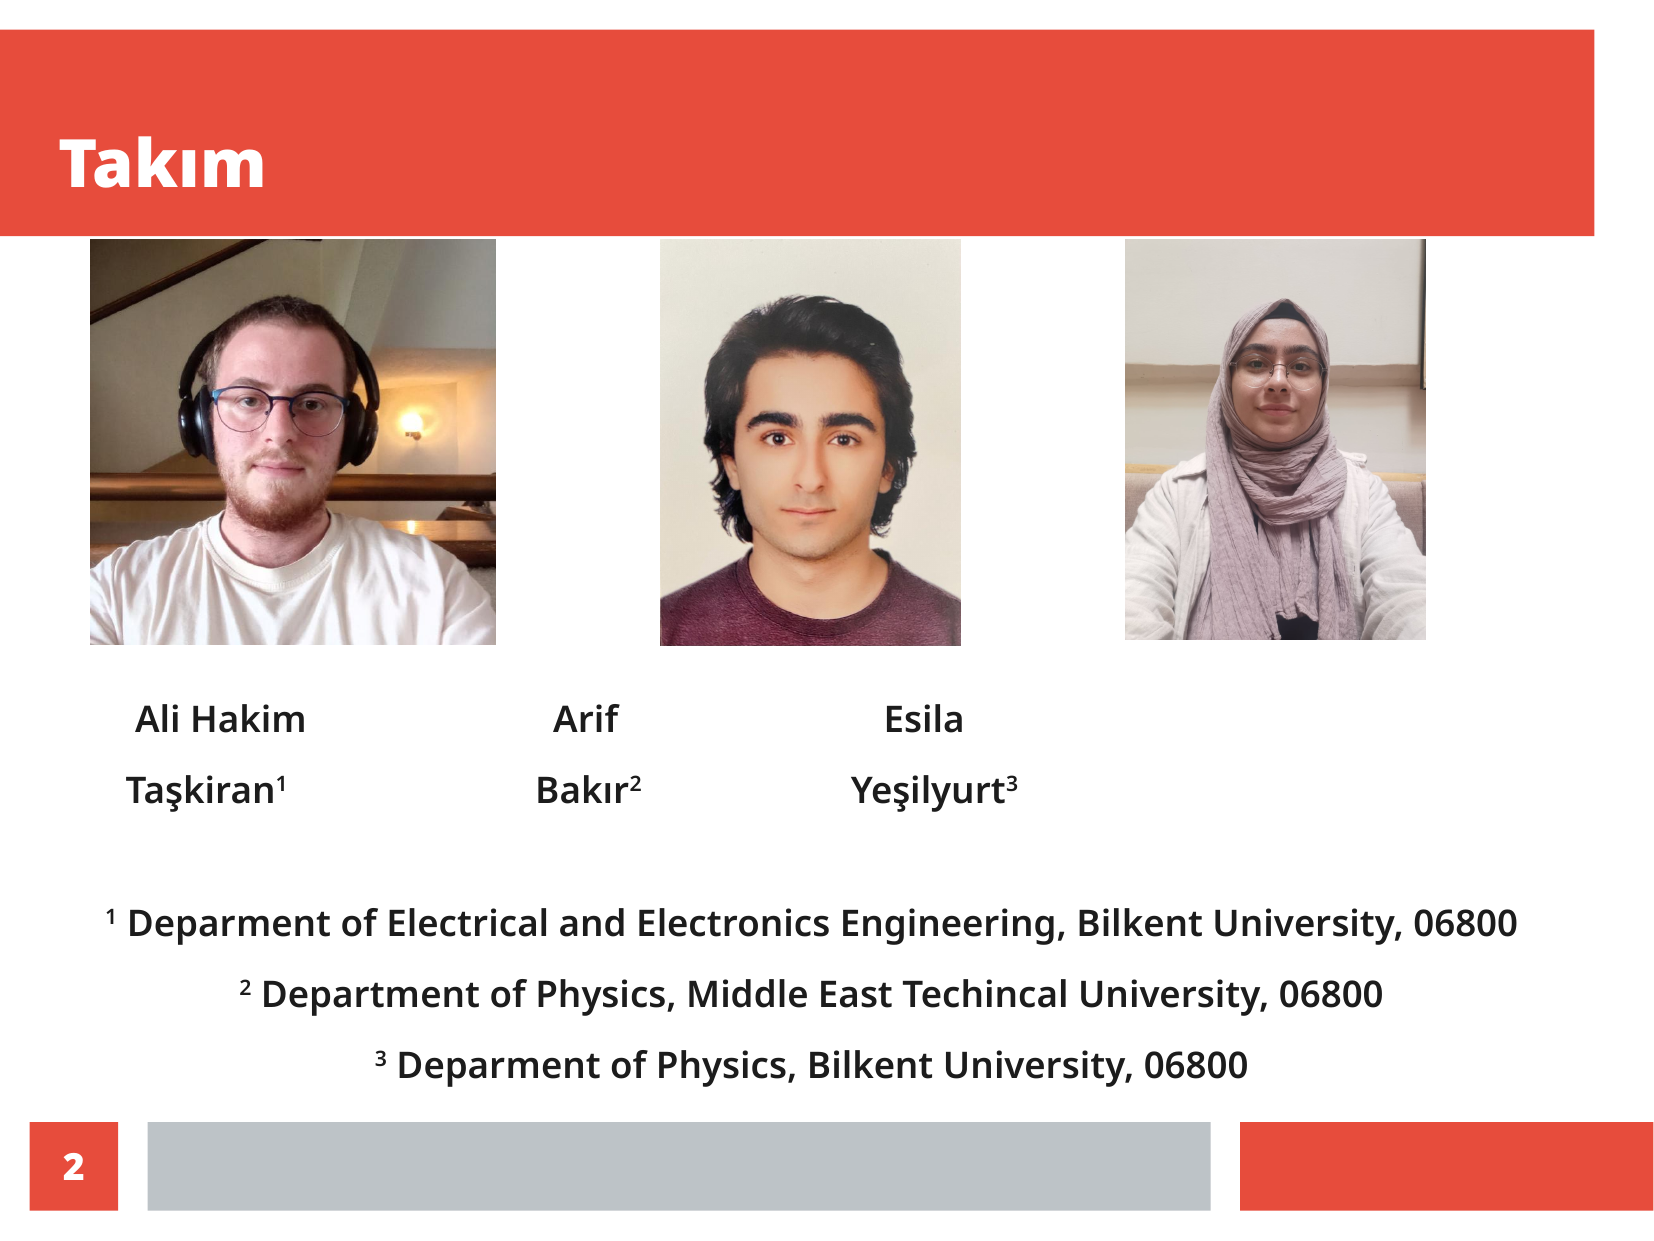

# Takım
 Ali Hakim Arif Esila
 Taşkiran1 Bakır2 Yeşilyurt3
1 Deparment of Electrical and Electronics Engineering, Bilkent University, 06800
2 Department of Physics, Middle East Techincal University, 06800
3 Deparment of Physics, Bilkent University, 06800
2